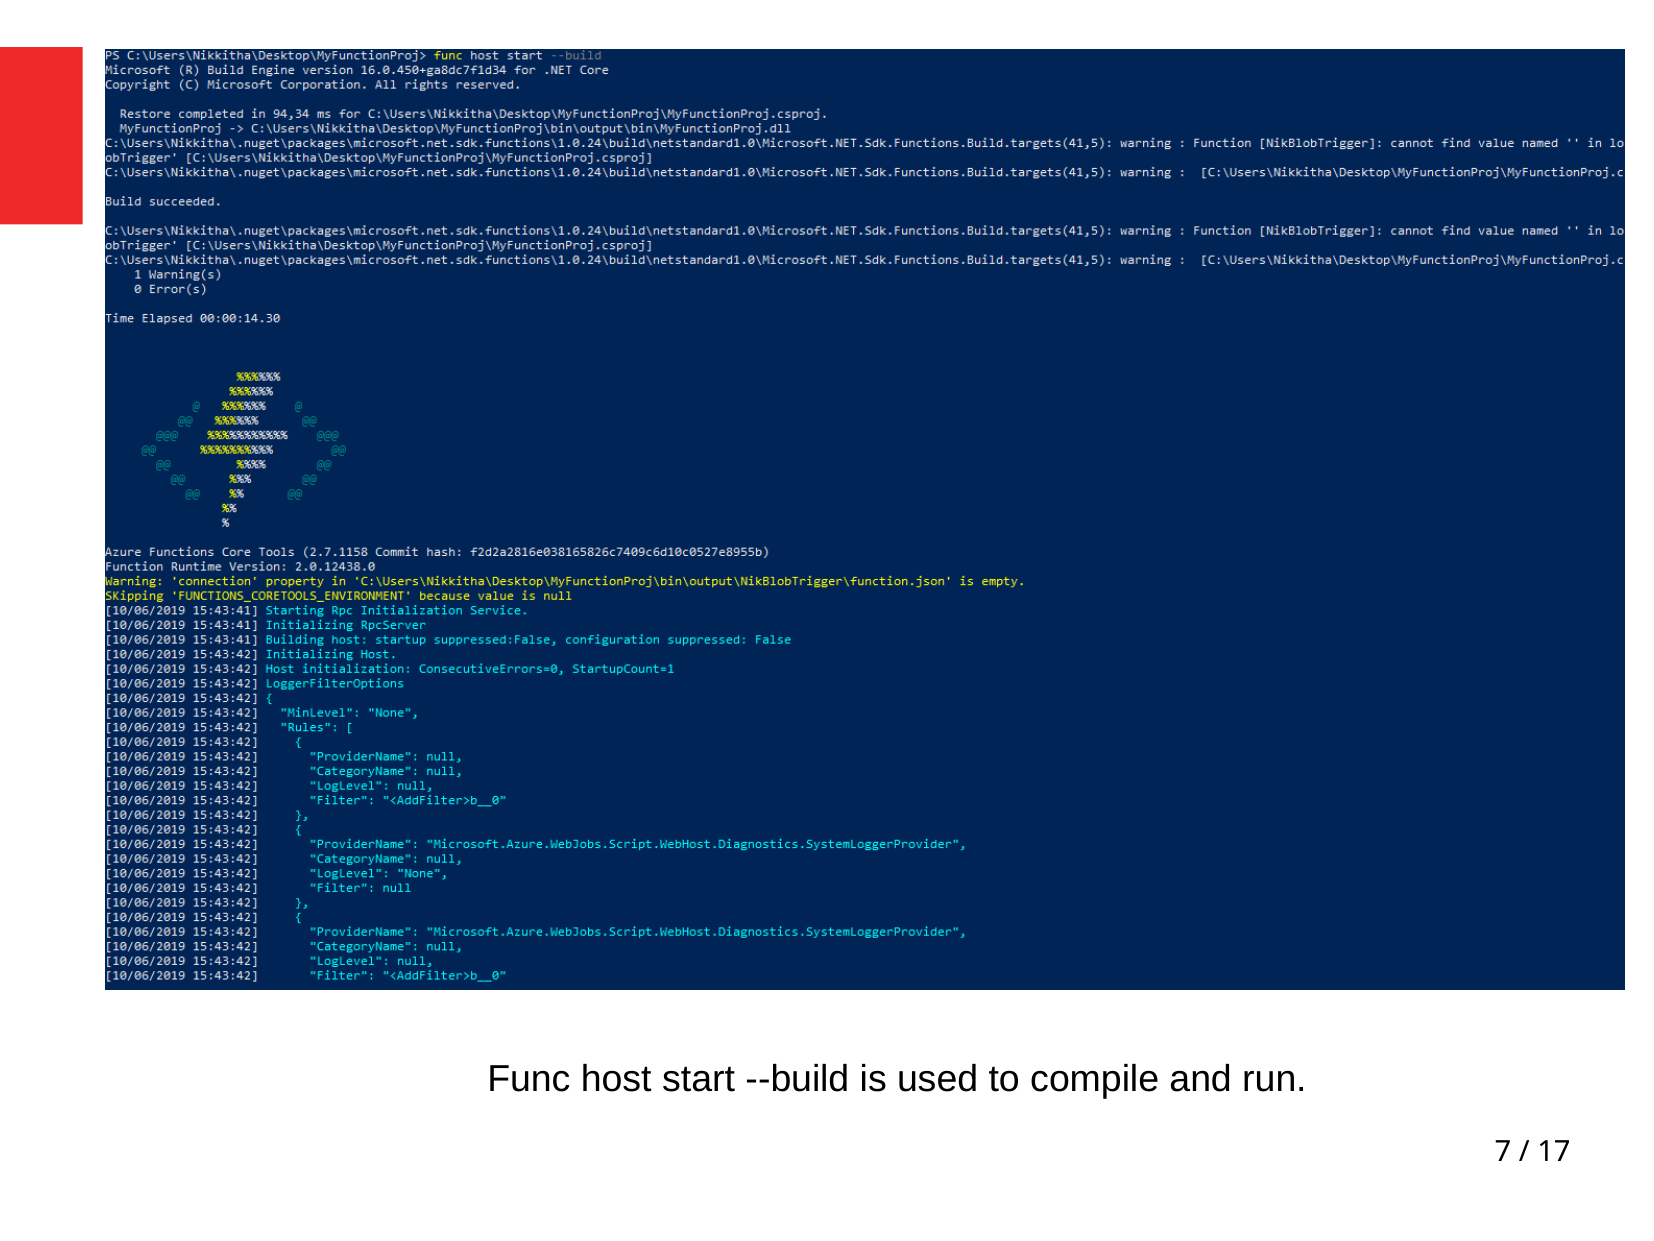

#
Func host start --build is used to compile and run.
7